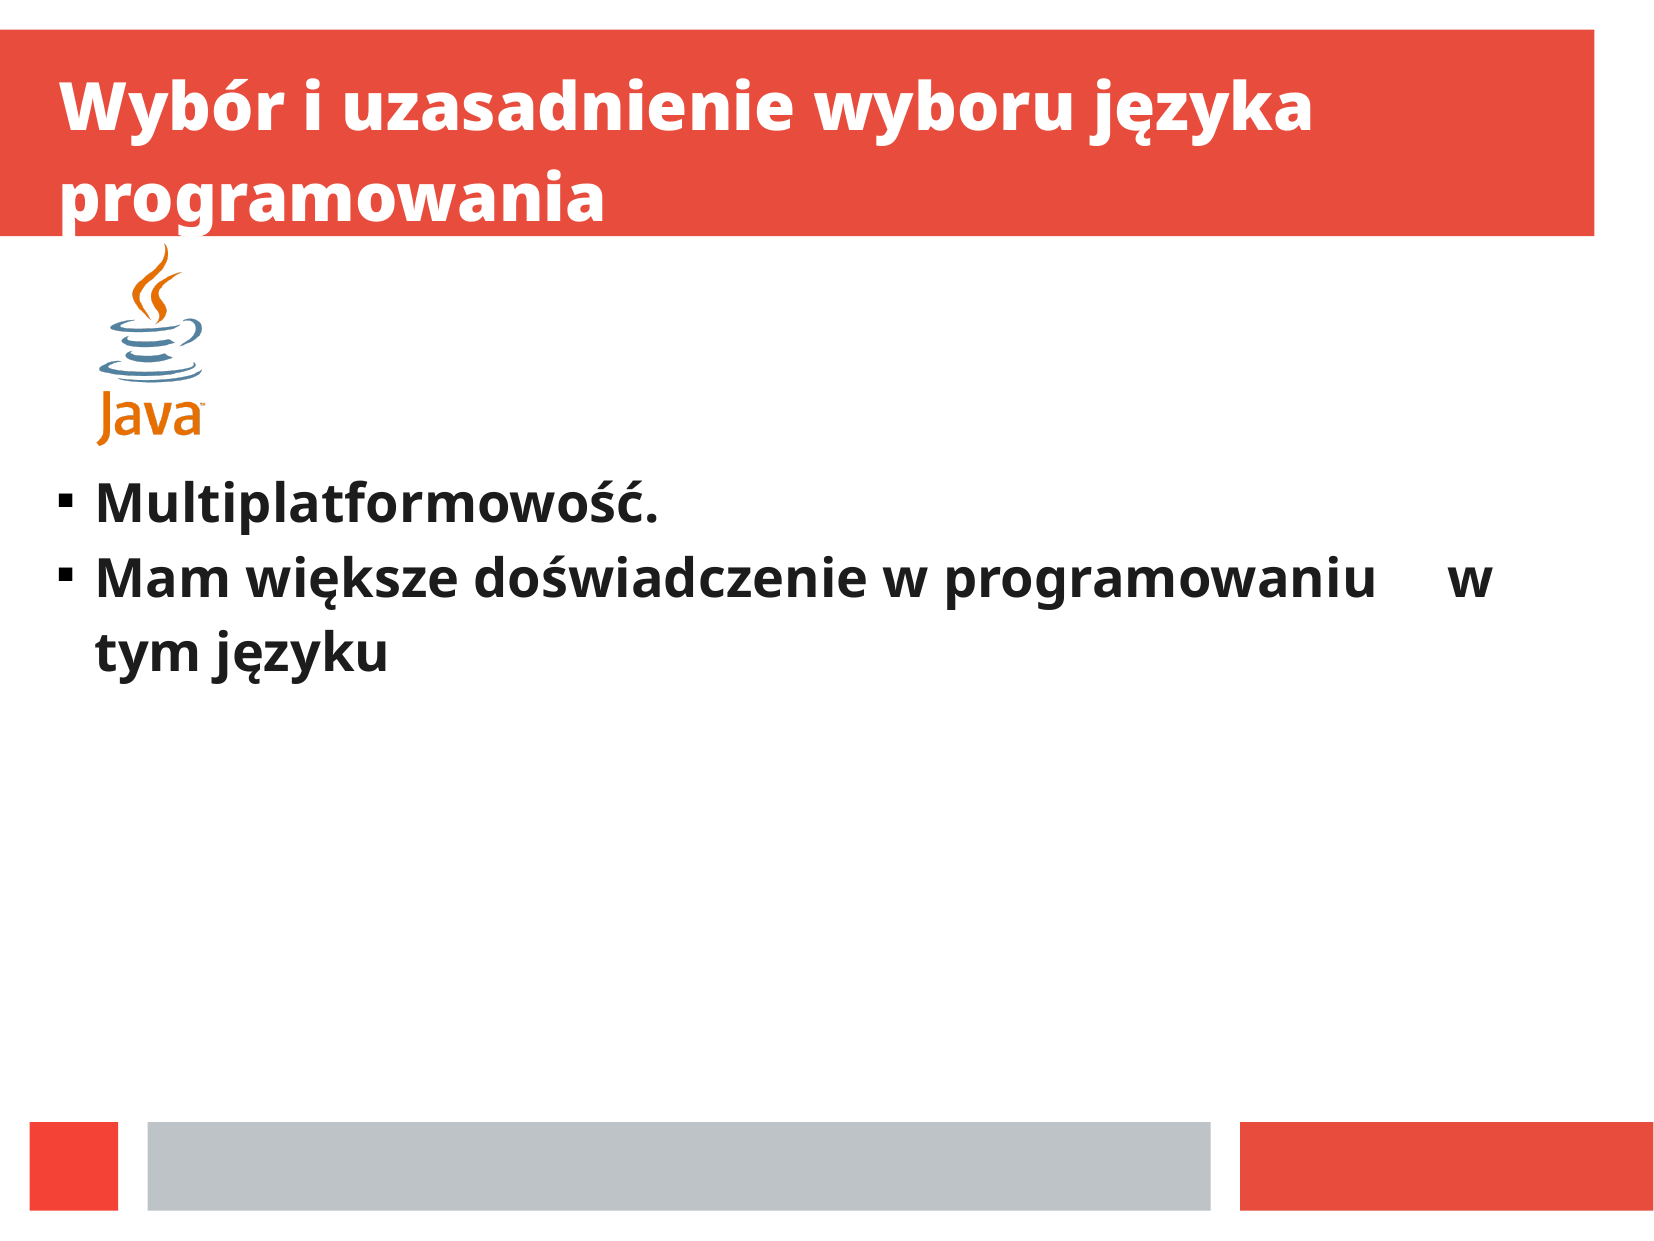

# Wybór i uzasadnienie wyboru języka programowania
Multiplatformowość.
Mam większe doświadczenie w programowaniu w tym języku